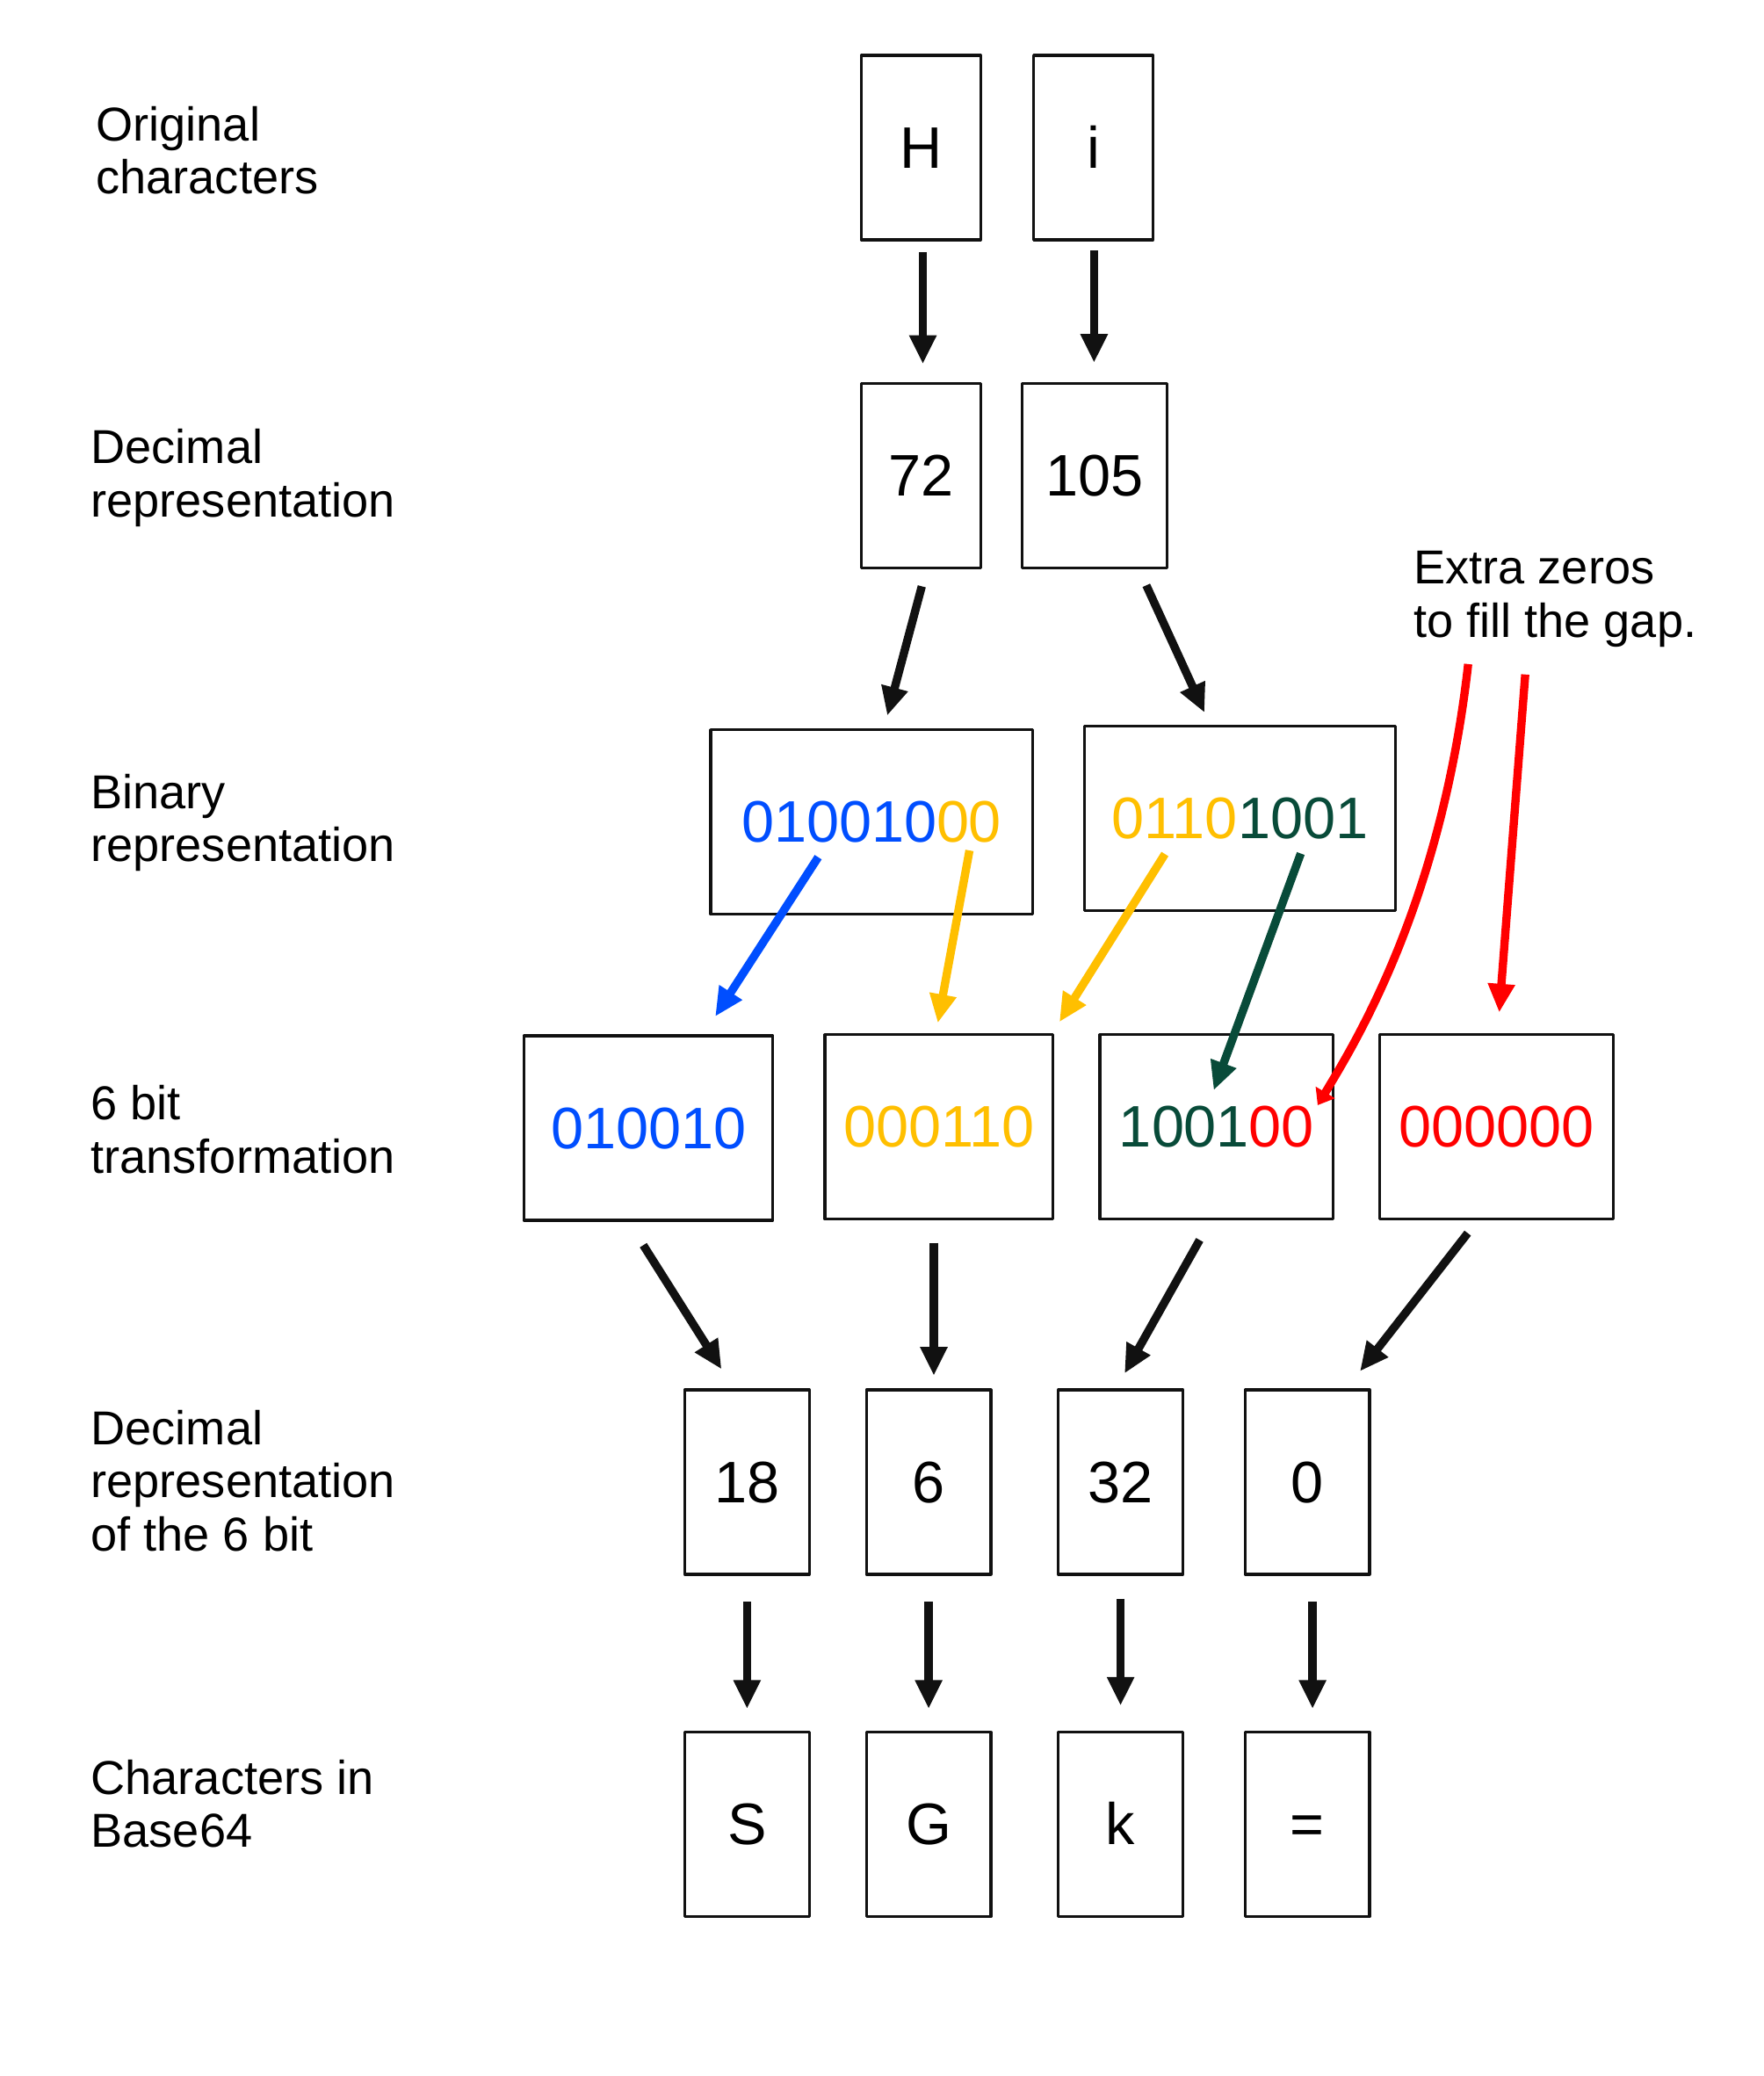

H
i
Original characters
72
105
Decimal representation
Extra zeros to fill the gap.
01101001
01001000
Binary representation
000110
100100
000000
010010
6 bit transformation
18
6
32
0
Decimal representation of the 6 bit
Characters in Base64
S
G
k
=